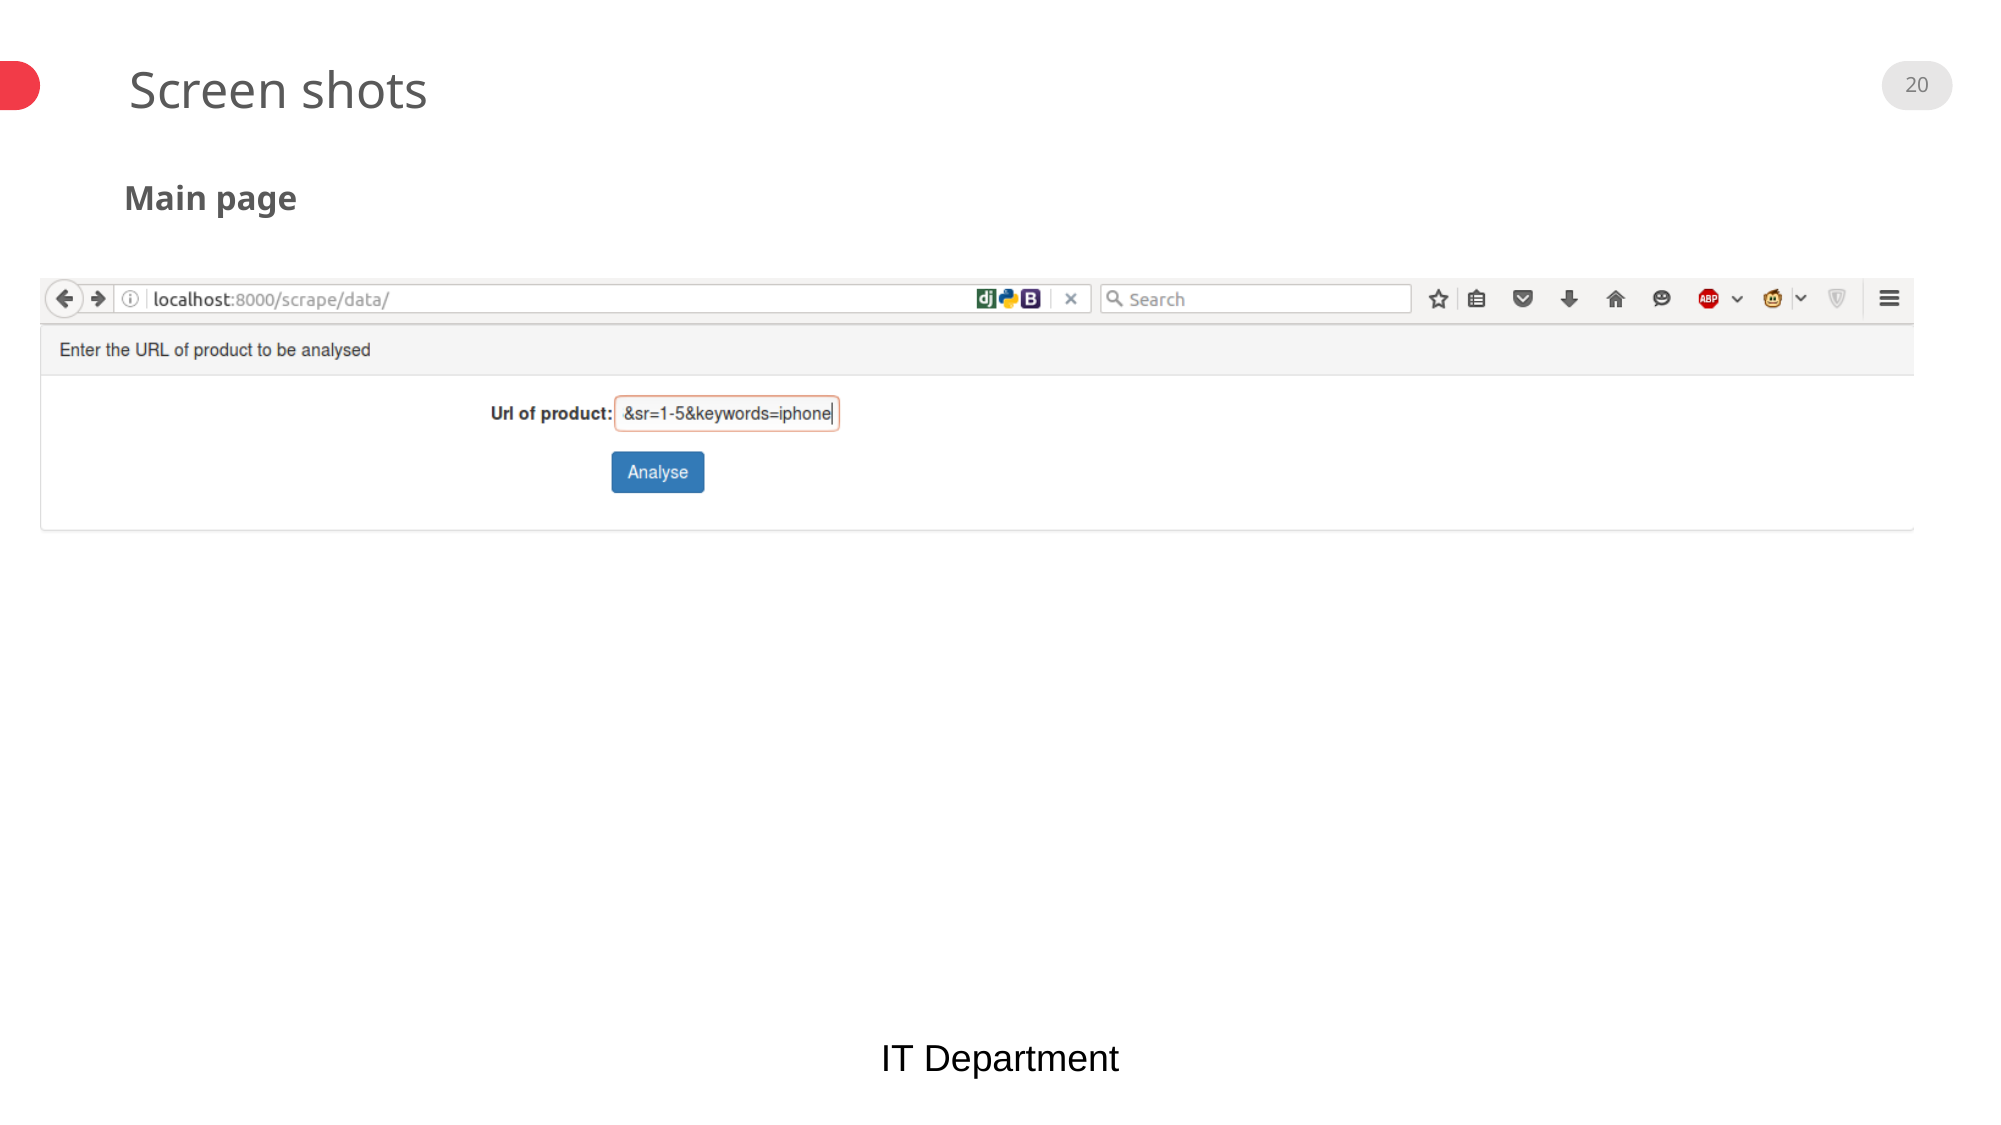

# Screen shots
Main page
IT Department